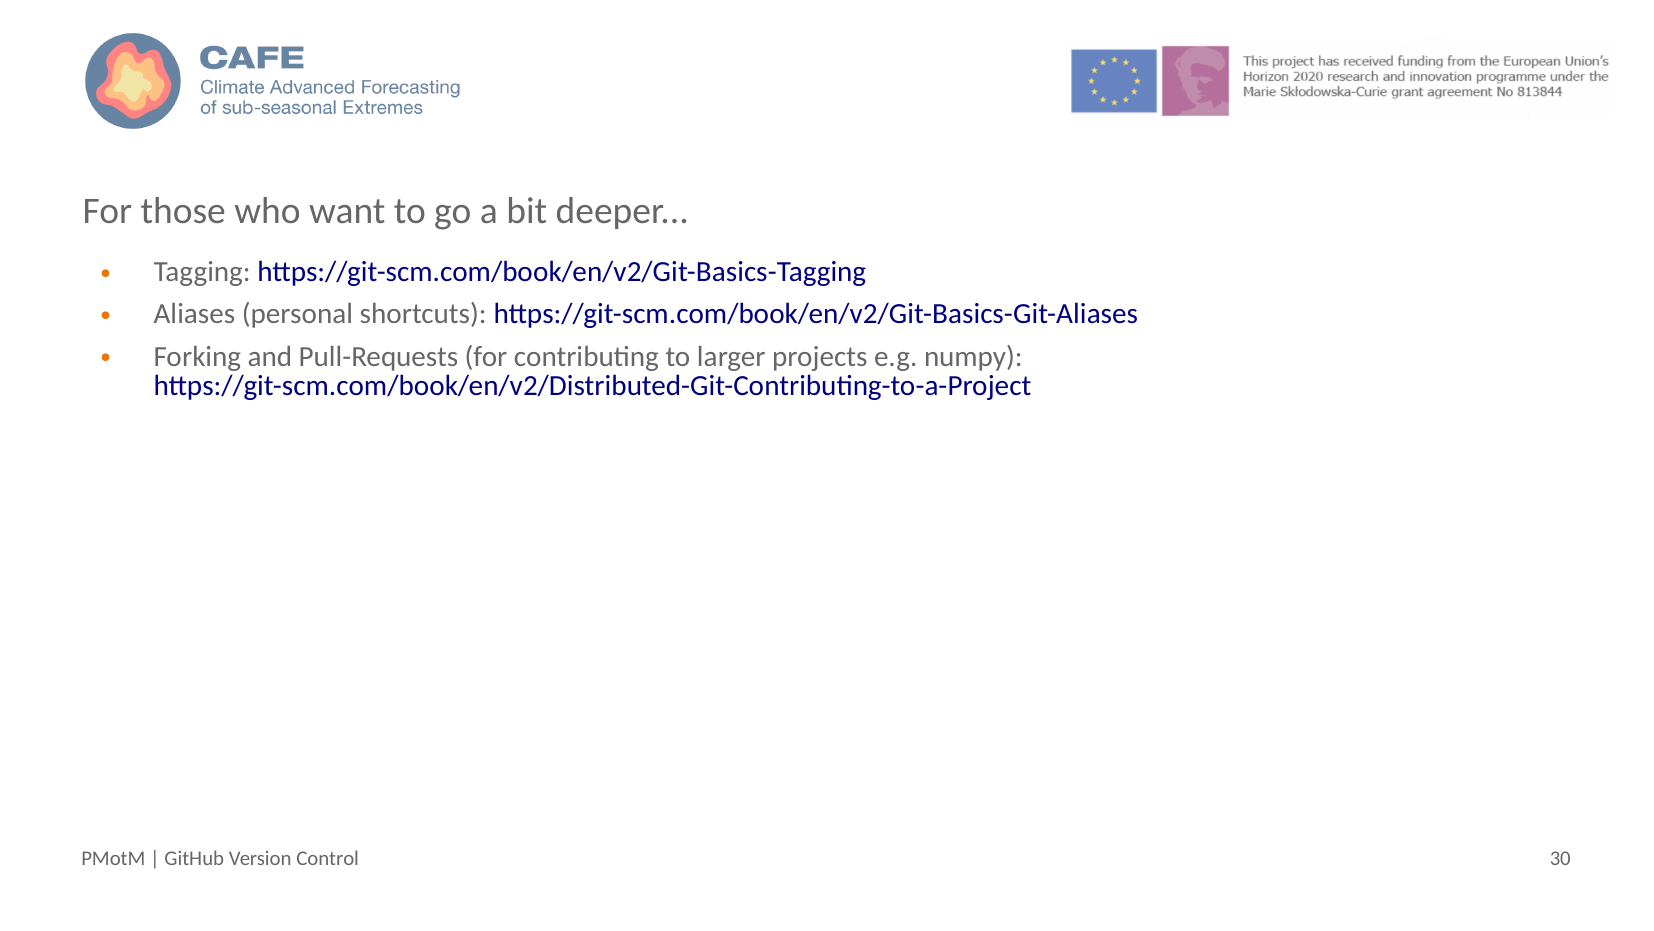

# For those who want to go a bit deeper...
Tagging: https://git-scm.com/book/en/v2/Git-Basics-Tagging
Aliases (personal shortcuts): https://git-scm.com/book/en/v2/Git-Basics-Git-Aliases
Forking and Pull-Requests (for contributing to larger projects e.g. numpy): https://git-scm.com/book/en/v2/Distributed-Git-Contributing-to-a-Project
PMotM | GitHub Version Control
30